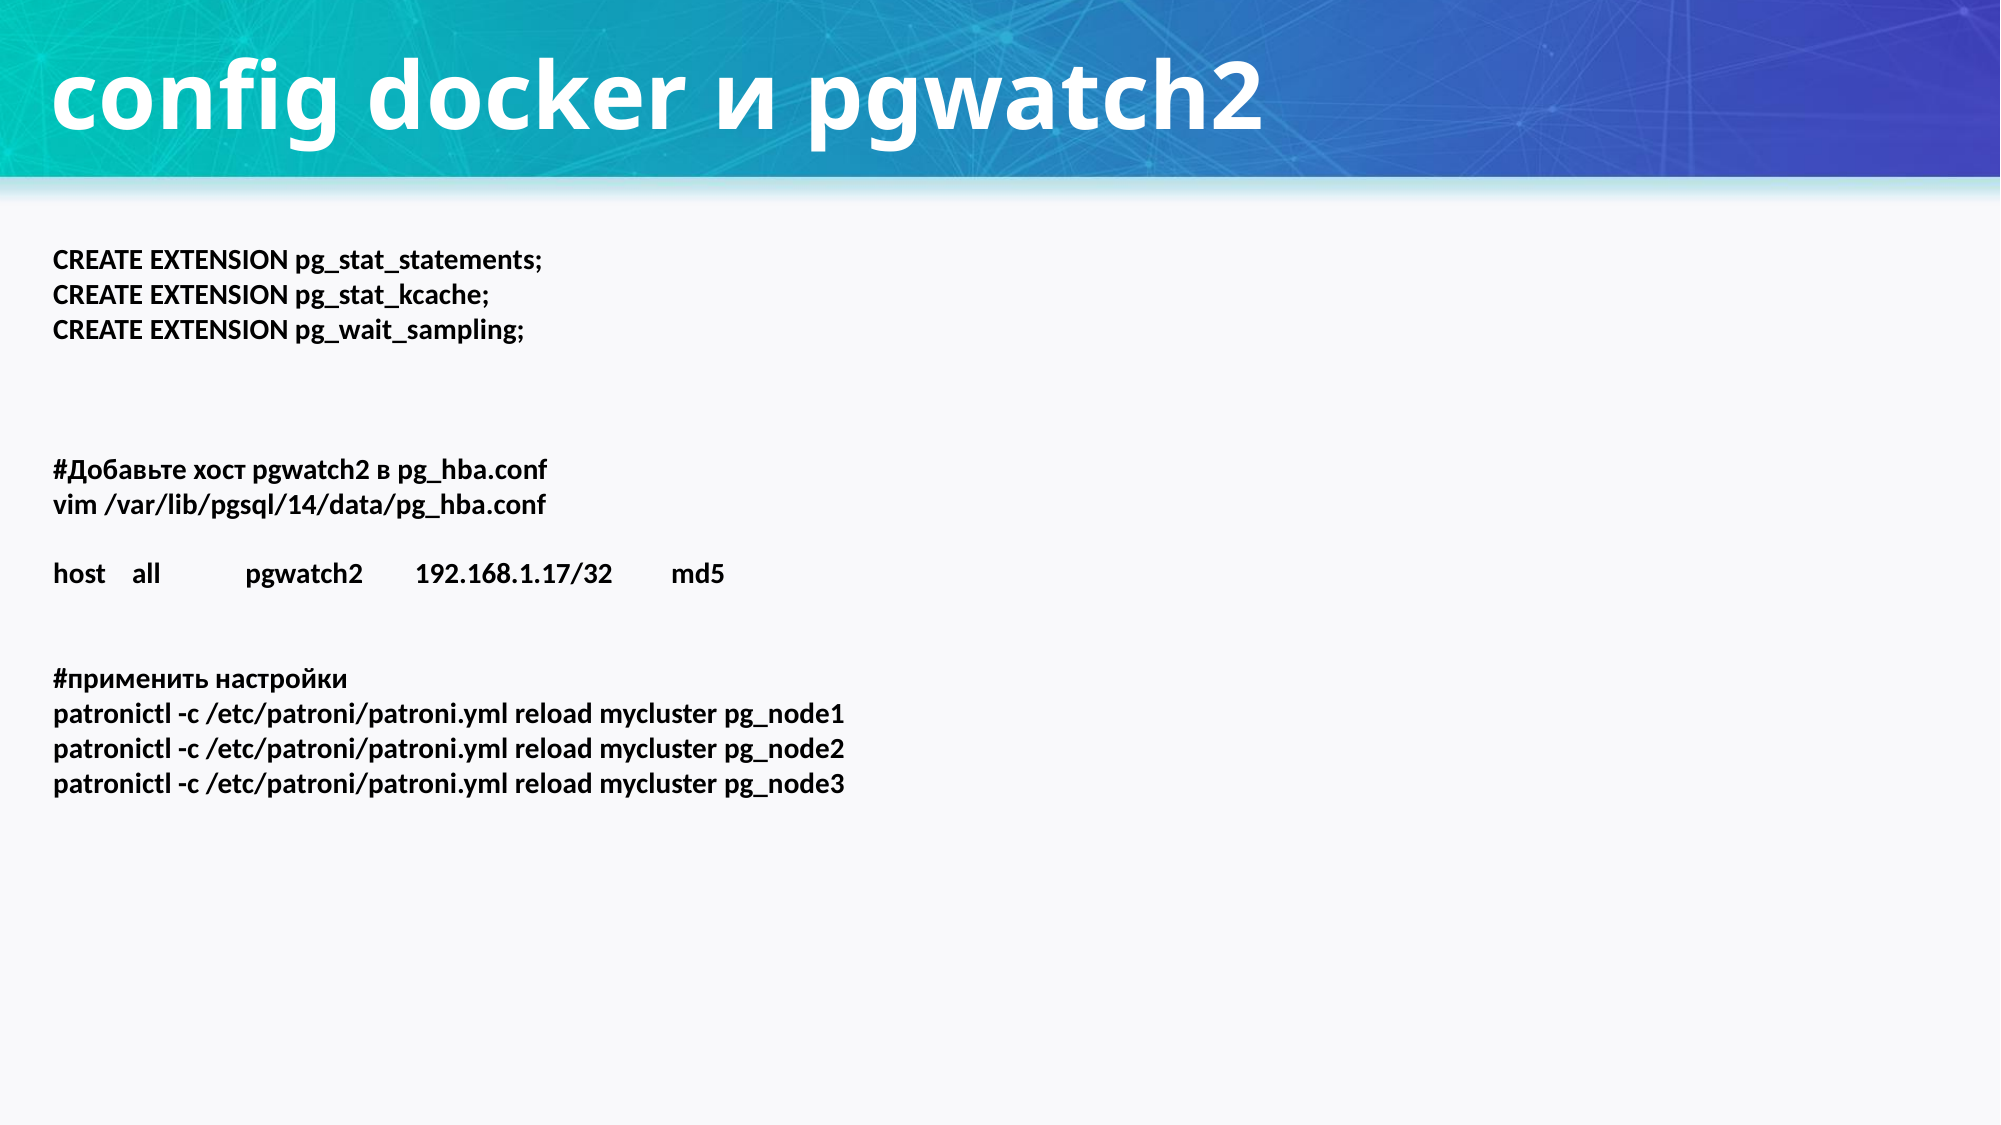

config docker и pgwatch2
CREATE EXTENSION pg_stat_statements;
CREATE EXTENSION pg_stat_kcache;
CREATE EXTENSION pg_wait_sampling;
#Добавьте хост pgwatch2 в pg_hba.conf
vim /var/lib/pgsql/14/data/pg_hba.conf
host all pgwatch2 192.168.1.17/32 md5
#применить настройки
patronictl -c /etc/patroni/patroni.yml reload mycluster pg_node1
patronictl -c /etc/patroni/patroni.yml reload mycluster pg_node2
patronictl -c /etc/patroni/patroni.yml reload mycluster pg_node3